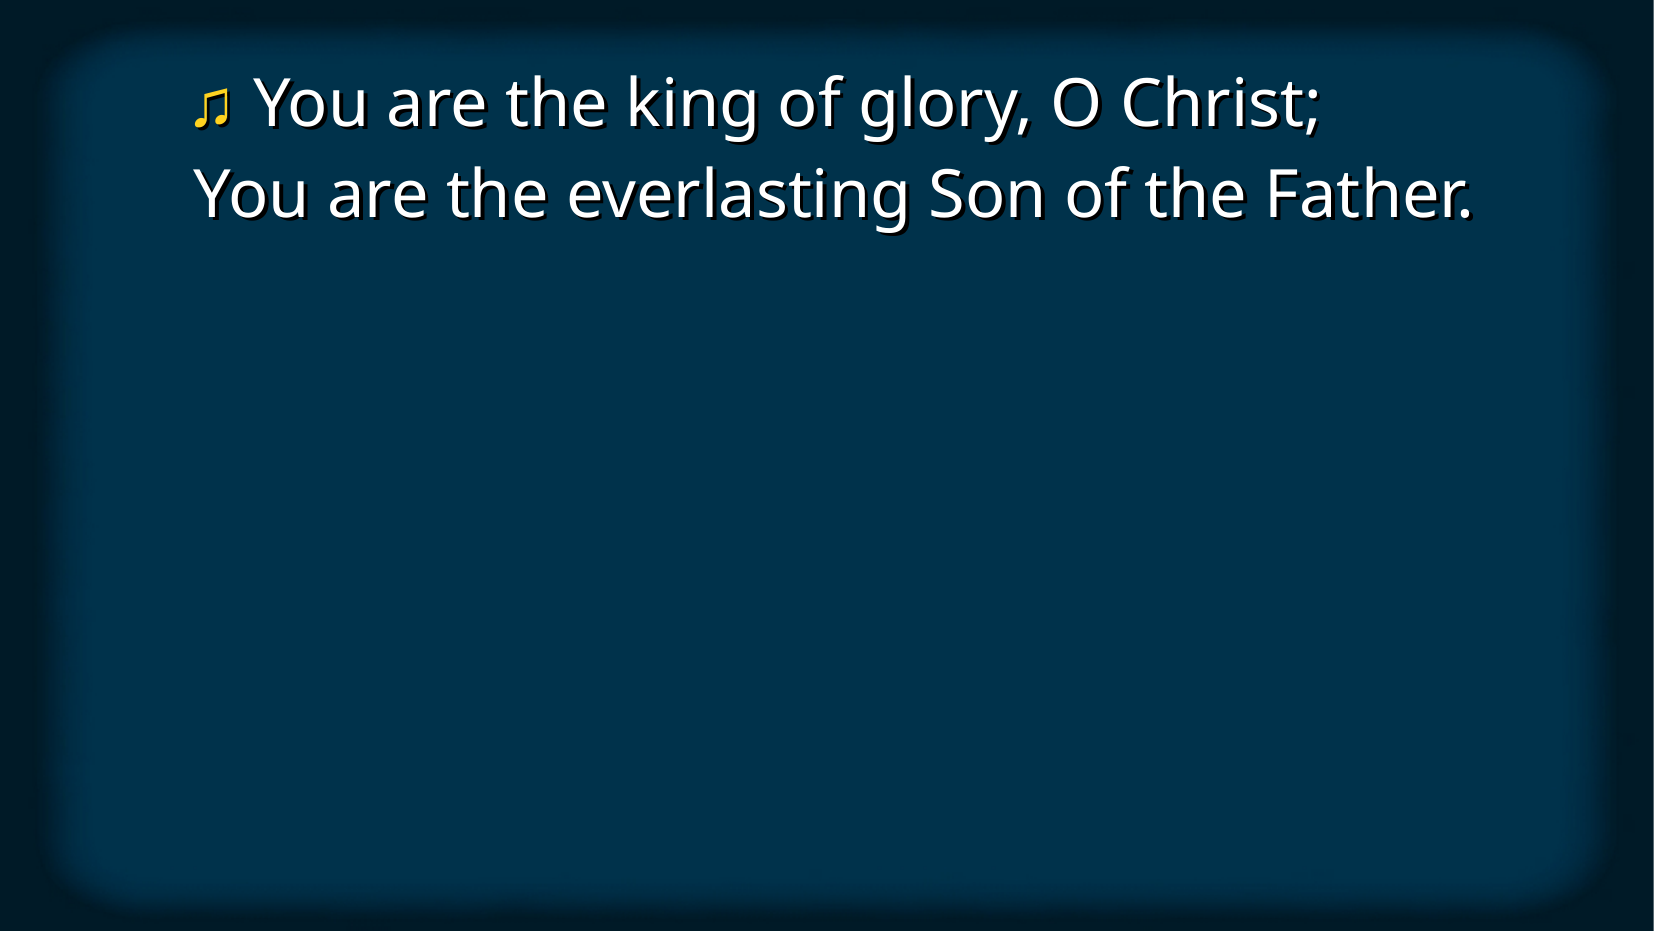

♫ You are the king of glory, O Christ;
 You are the everlasting Son of the Father.